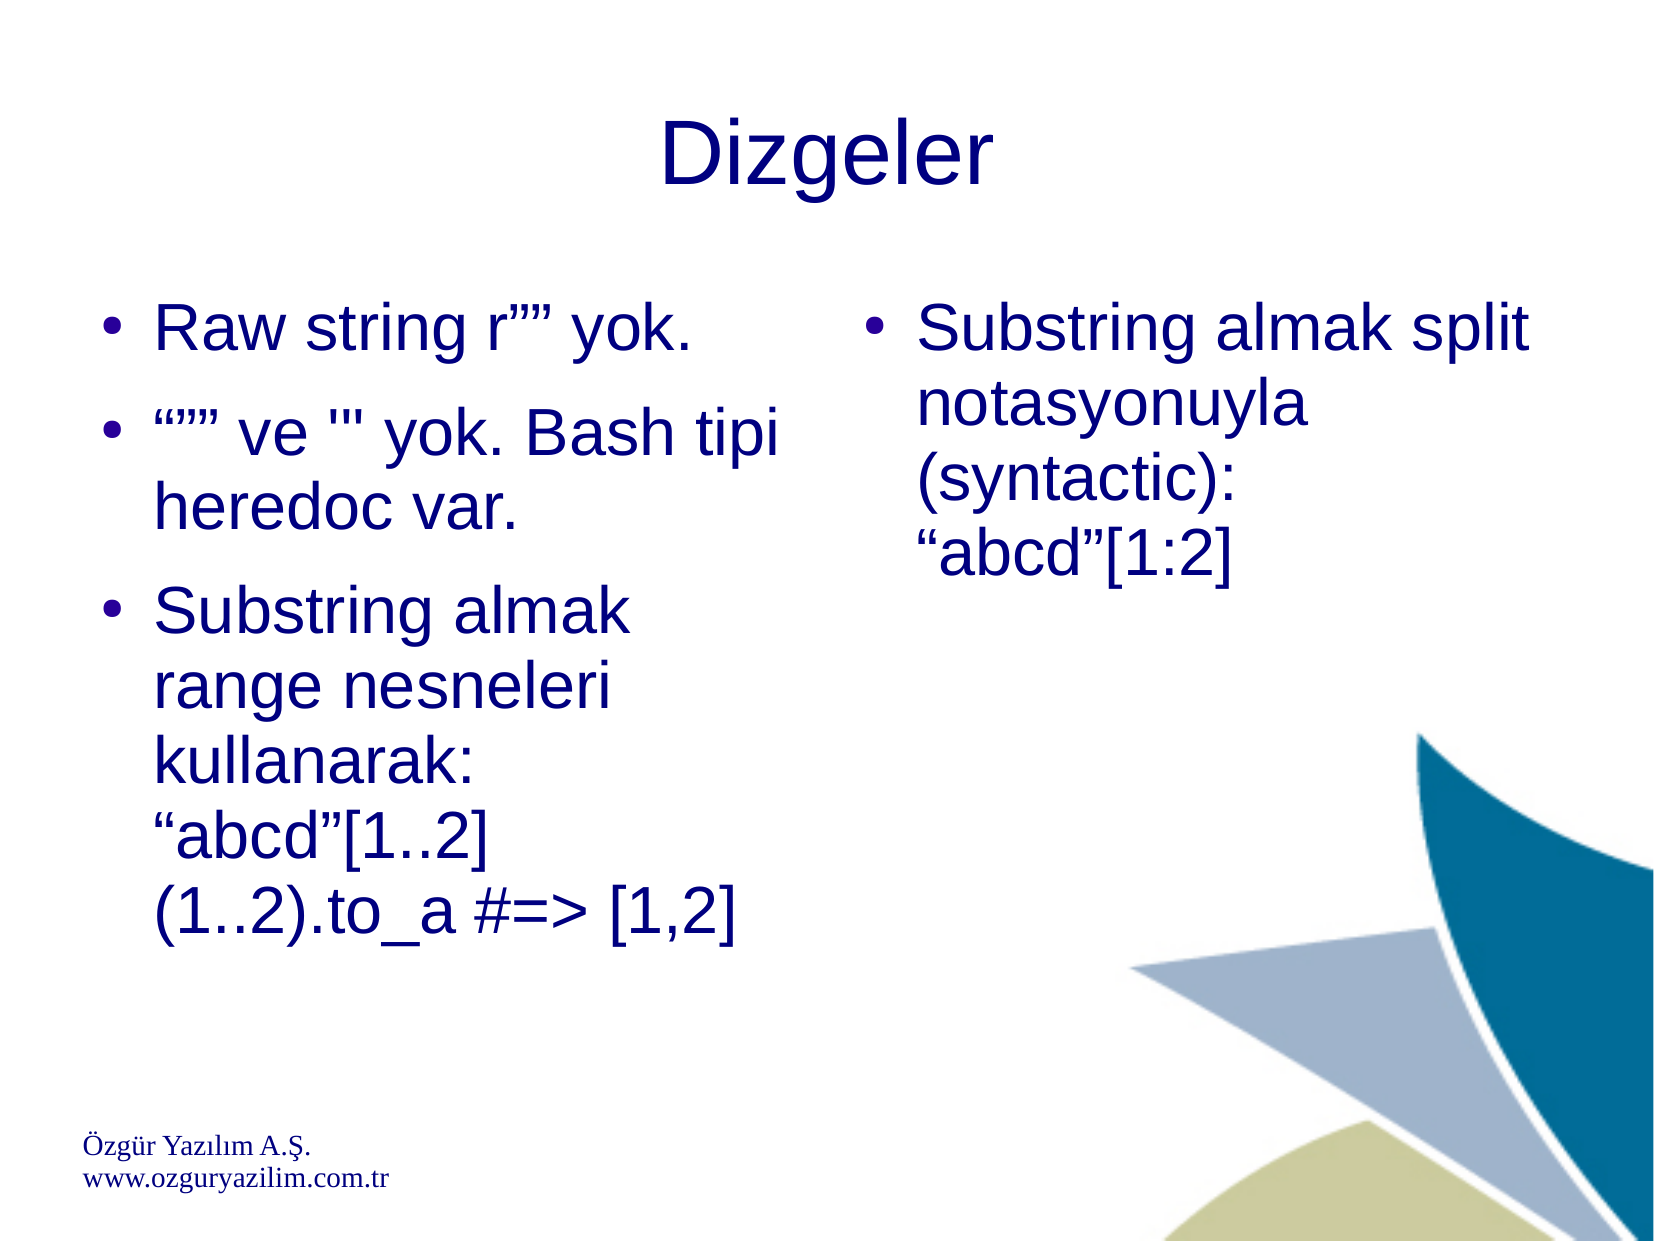

# Dizgeler
Raw string r”” yok.
“”” ve ''' yok. Bash tipi heredoc var.
Substring almak
range nesneleri kullanarak:
“abcd”[1..2]
(1..2).to_a #=> [1,2]
Substring almak split notasyonuyla (syntactic):
“abcd”[1:2]